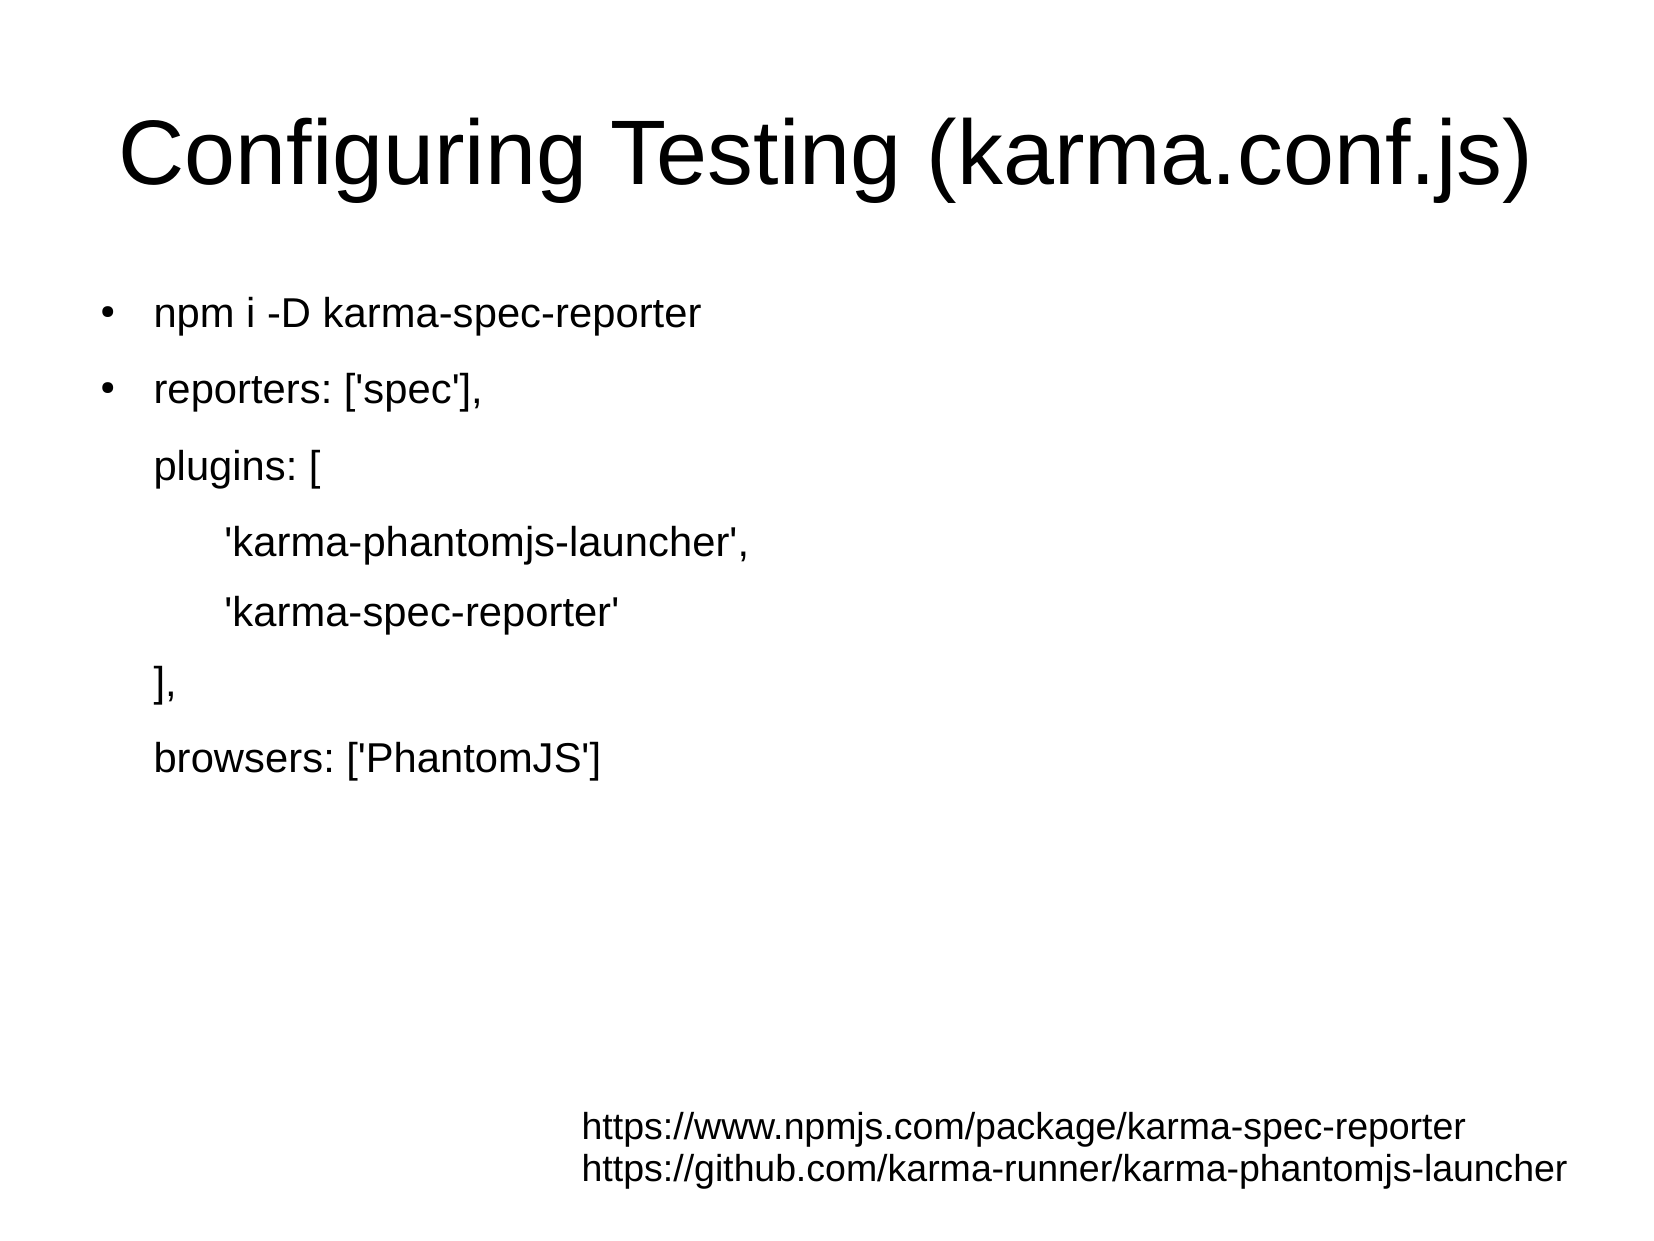

# Configuring Testing (karma.conf.js)
npm i -D karma-spec-reporter
reporters: ['spec'],
plugins: [
'karma-phantomjs-launcher',
'karma-spec-reporter'
],
browsers: ['PhantomJS']
https://www.npmjs.com/package/karma-spec-reporter
https://github.com/karma-runner/karma-phantomjs-launcher